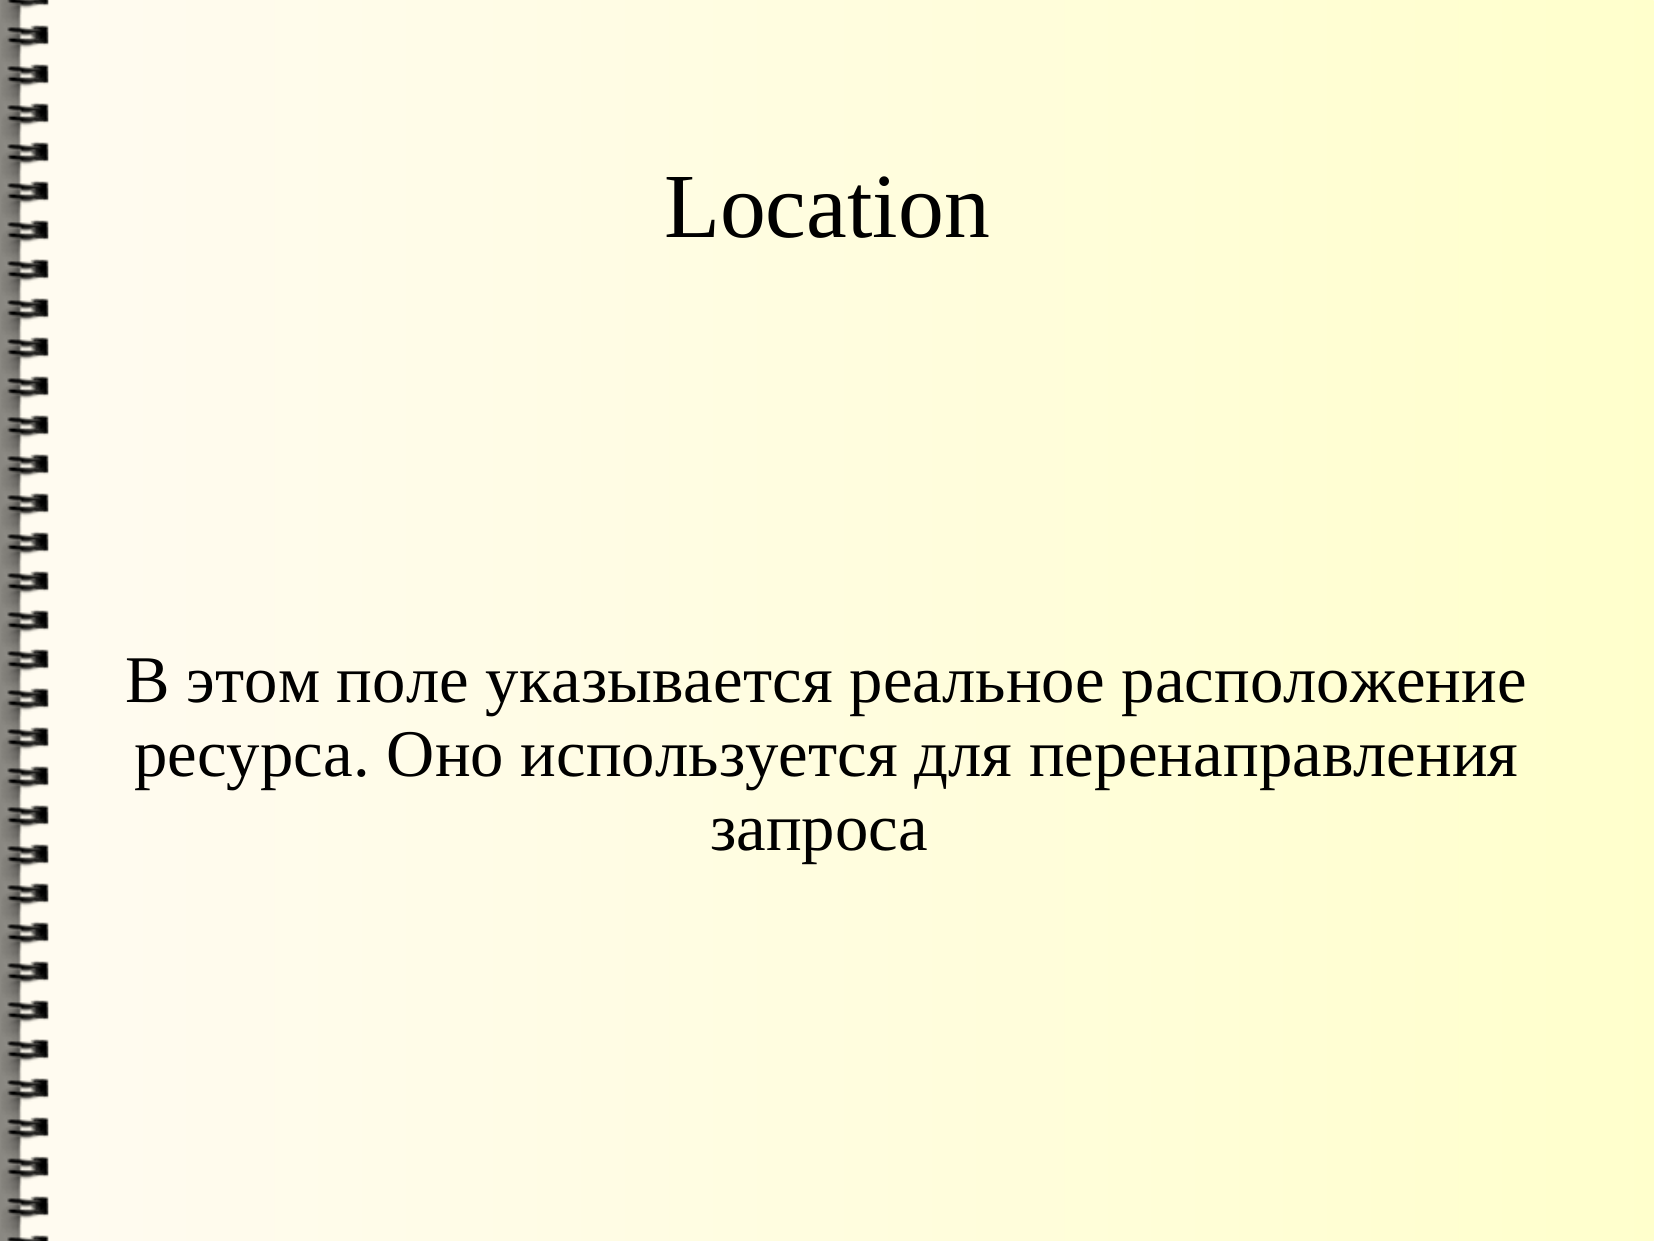

# Location
В этом поле указывается реальное расположение ресурса. Оно используется для перенаправления запроса